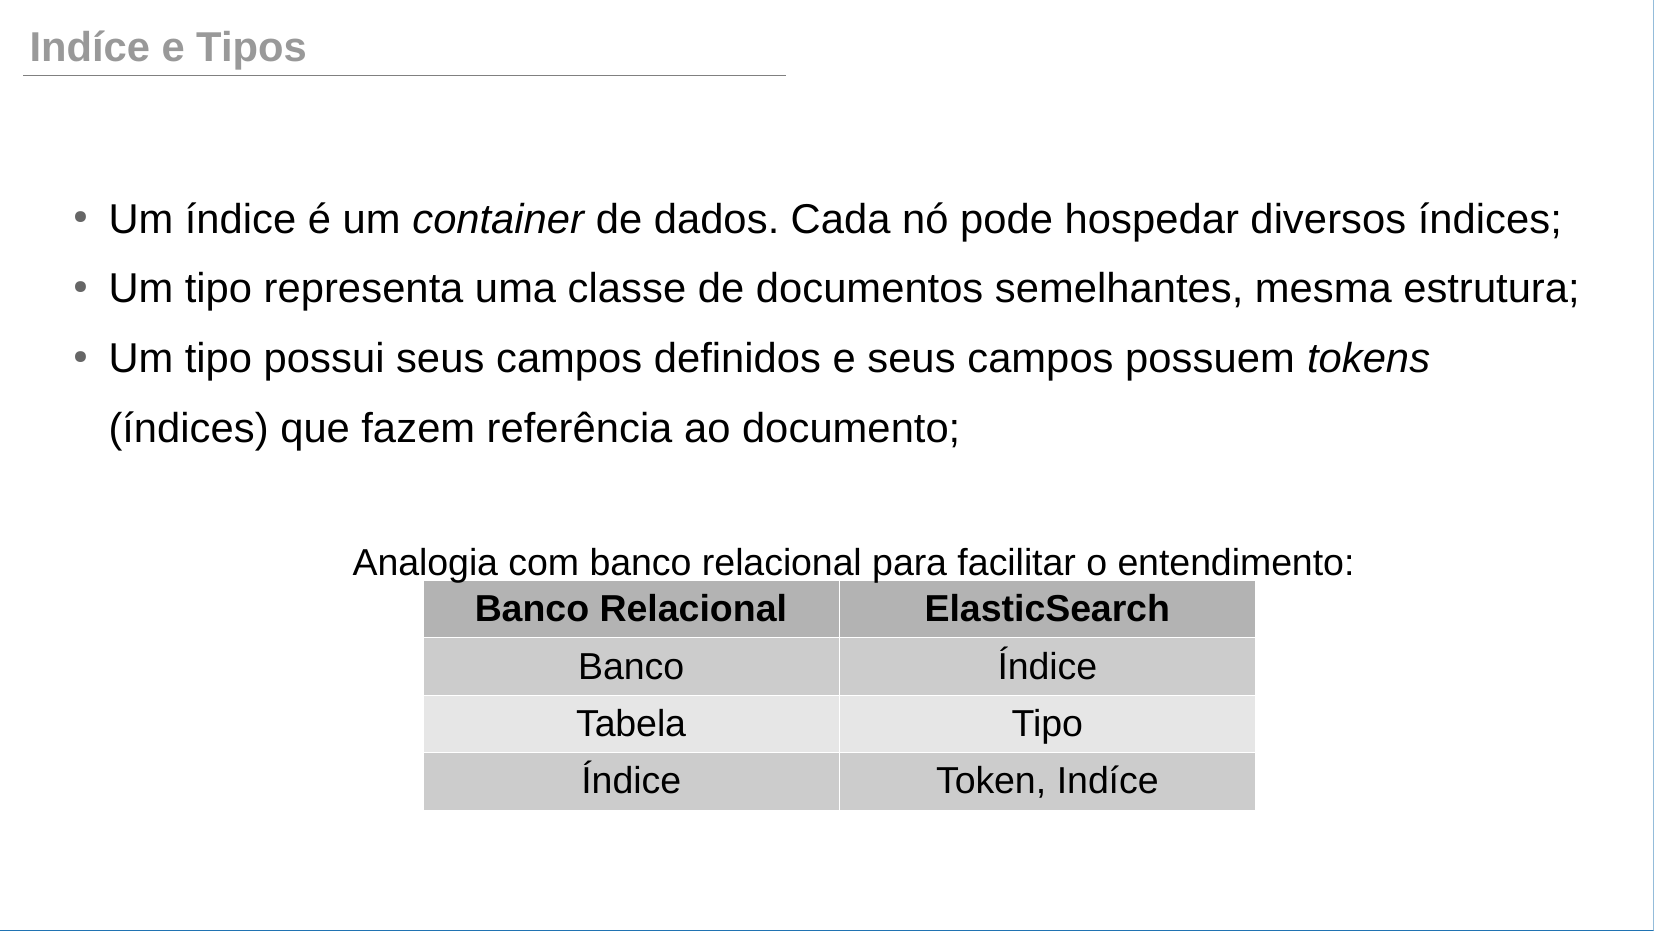

# Indíce e Tipos
Um índice é um container de dados. Cada nó pode hospedar diversos índices;
Um tipo representa uma classe de documentos semelhantes, mesma estrutura;
Um tipo possui seus campos definidos e seus campos possuem tokens (índices) que fazem referência ao documento;
Analogia com banco relacional para facilitar o entendimento:
| Banco Relacional | ElasticSearch |
| --- | --- |
| Banco | Índice |
| Tabela | Tipo |
| Índice | Token, Indíce |